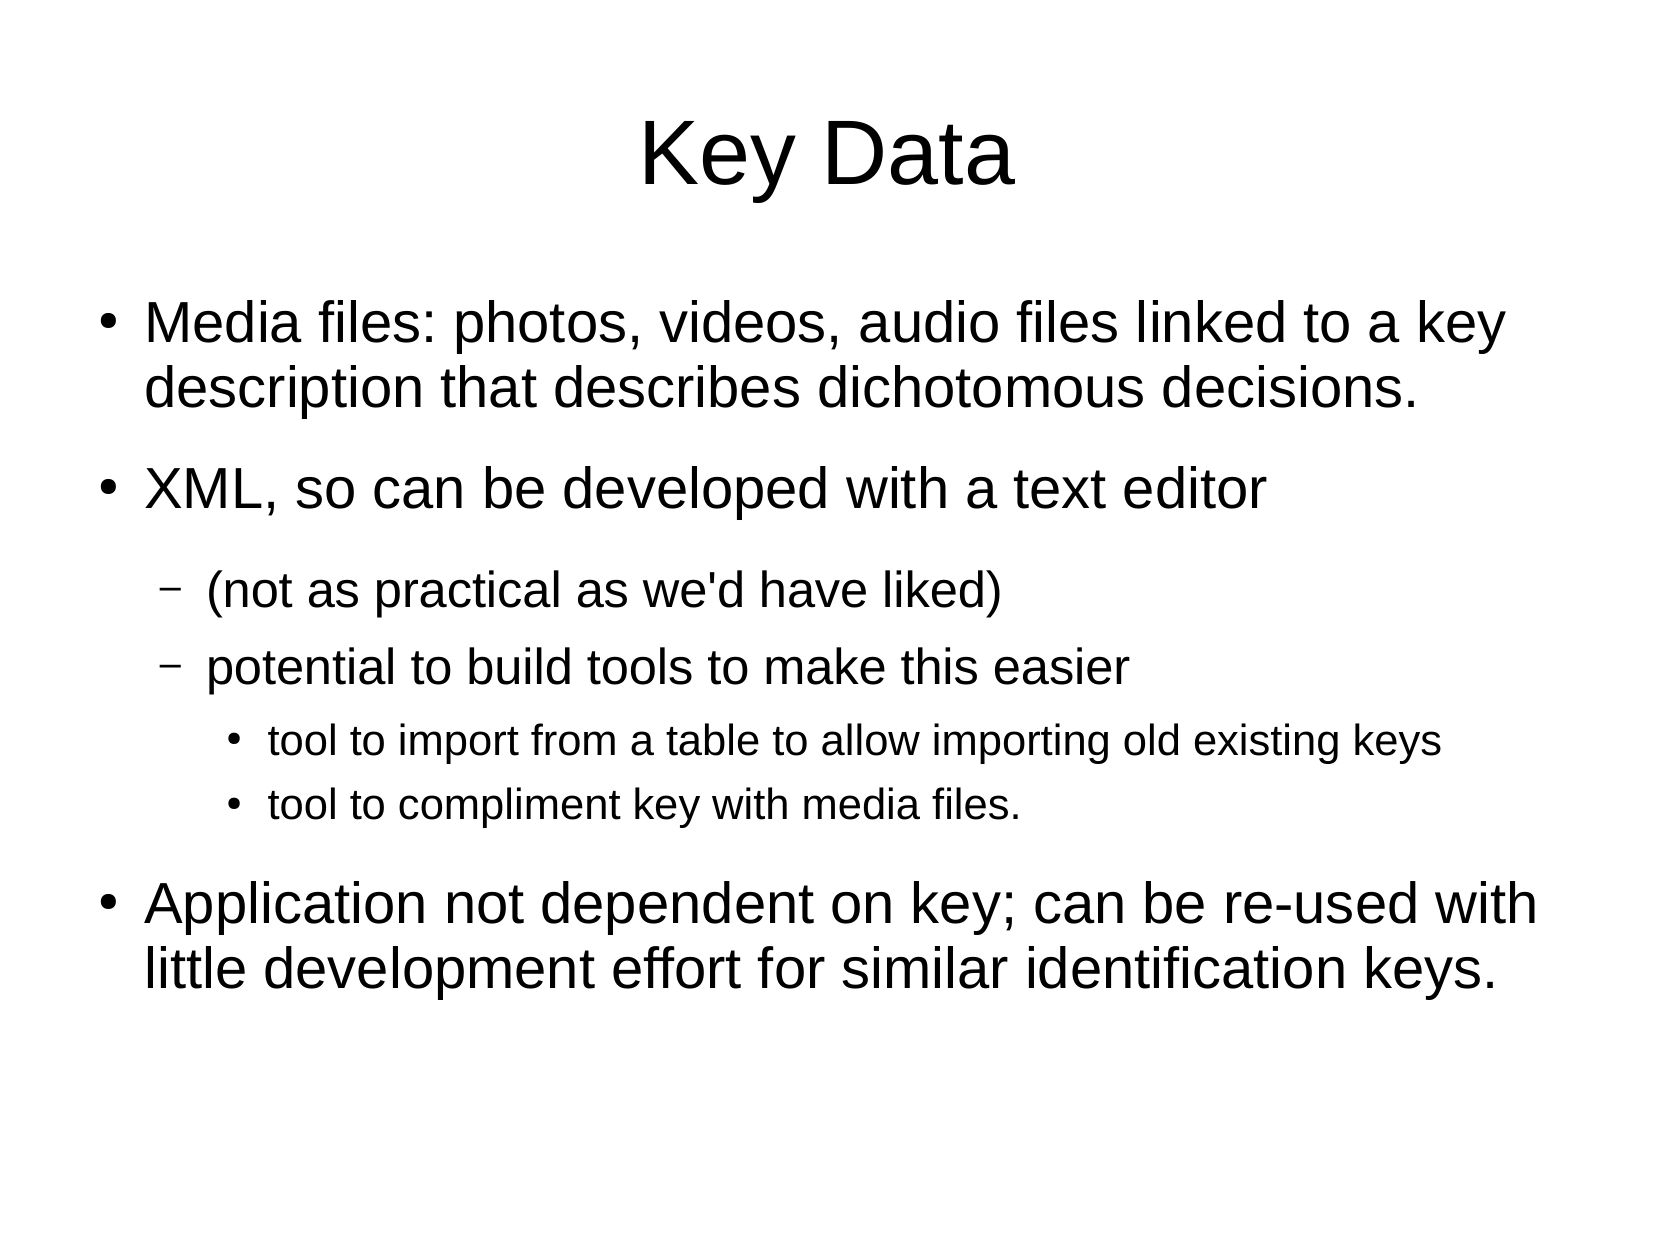

# Key Data
Media files: photos, videos, audio files linked to a key description that describes dichotomous decisions.
XML, so can be developed with a text editor
(not as practical as we'd have liked)
potential to build tools to make this easier
tool to import from a table to allow importing old existing keys
tool to compliment key with media files.
Application not dependent on key; can be re-used with little development effort for similar identification keys.